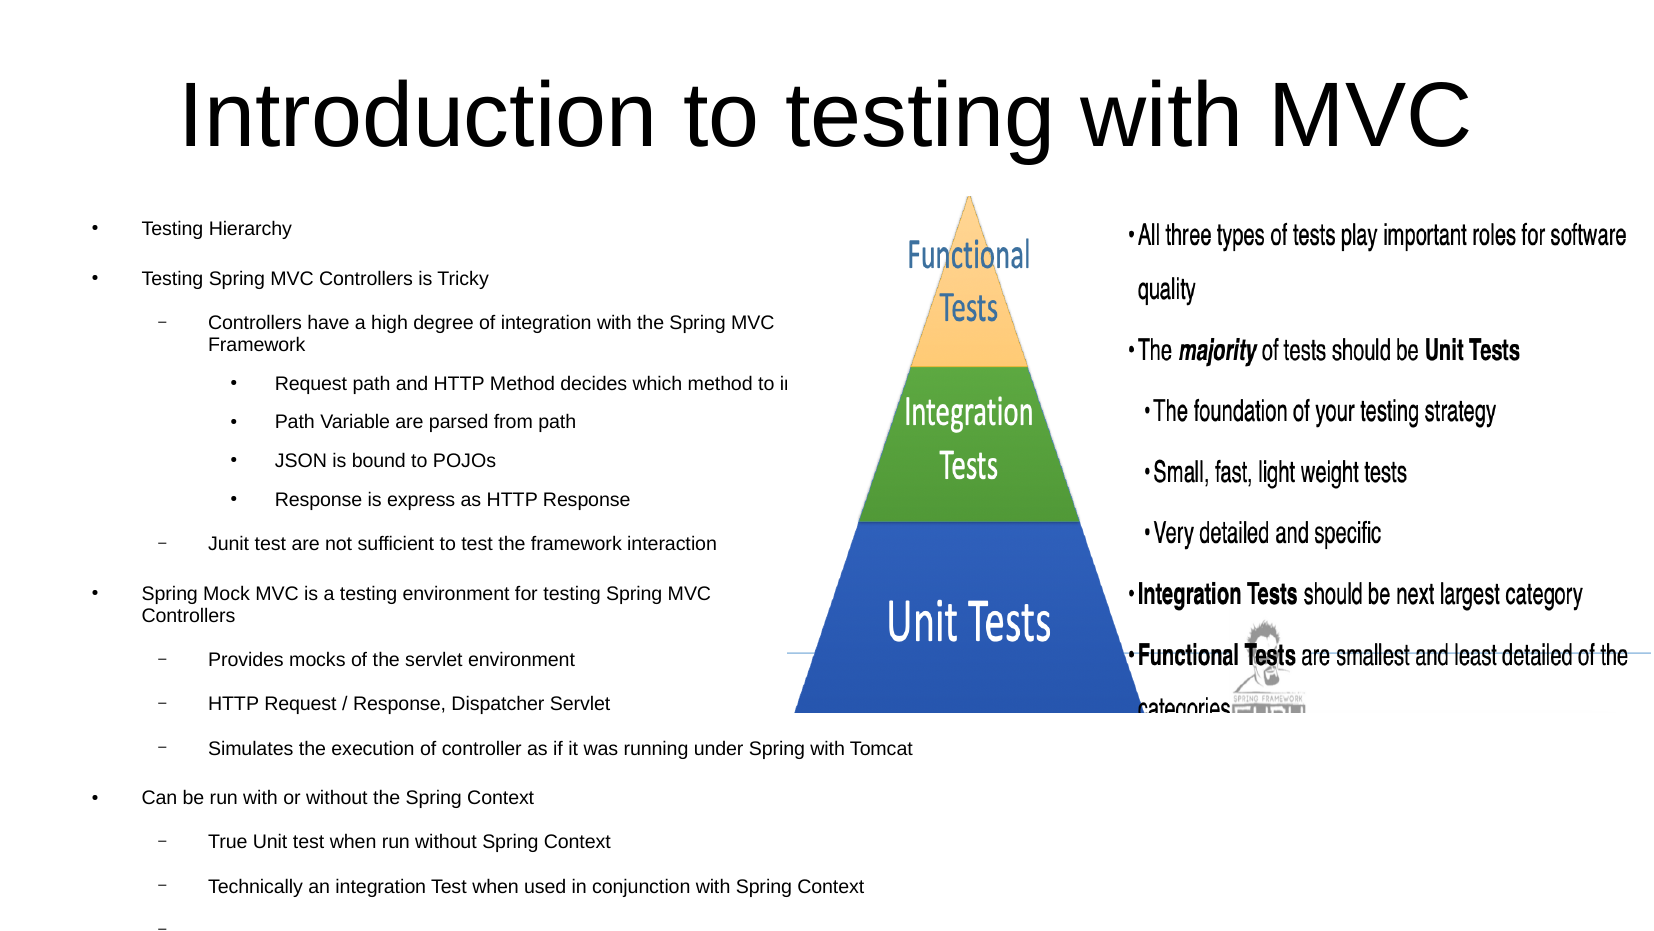

# Introduction to testing with MVC
Testing Hierarchy
Testing Spring MVC Controllers is Tricky
Controllers have a high degree of integration with the Spring MVC
Framework
Request path and HTTP Method decides which method to invoke
Path Variable are parsed from path
JSON is bound to POJOs
Response is express as HTTP Response
Junit test are not sufficient to test the framework interaction
Spring Mock MVC is a testing environment for testing Spring MVC
Controllers
Provides mocks of the servlet environment
HTTP Request / Response, Dispatcher Servlet
Simulates the execution of controller as if it was running under Spring with Tomcat
Can be run with or without the Spring Context
True Unit test when run without Spring Context
Technically an integration Test when used in conjunction with Spring Context